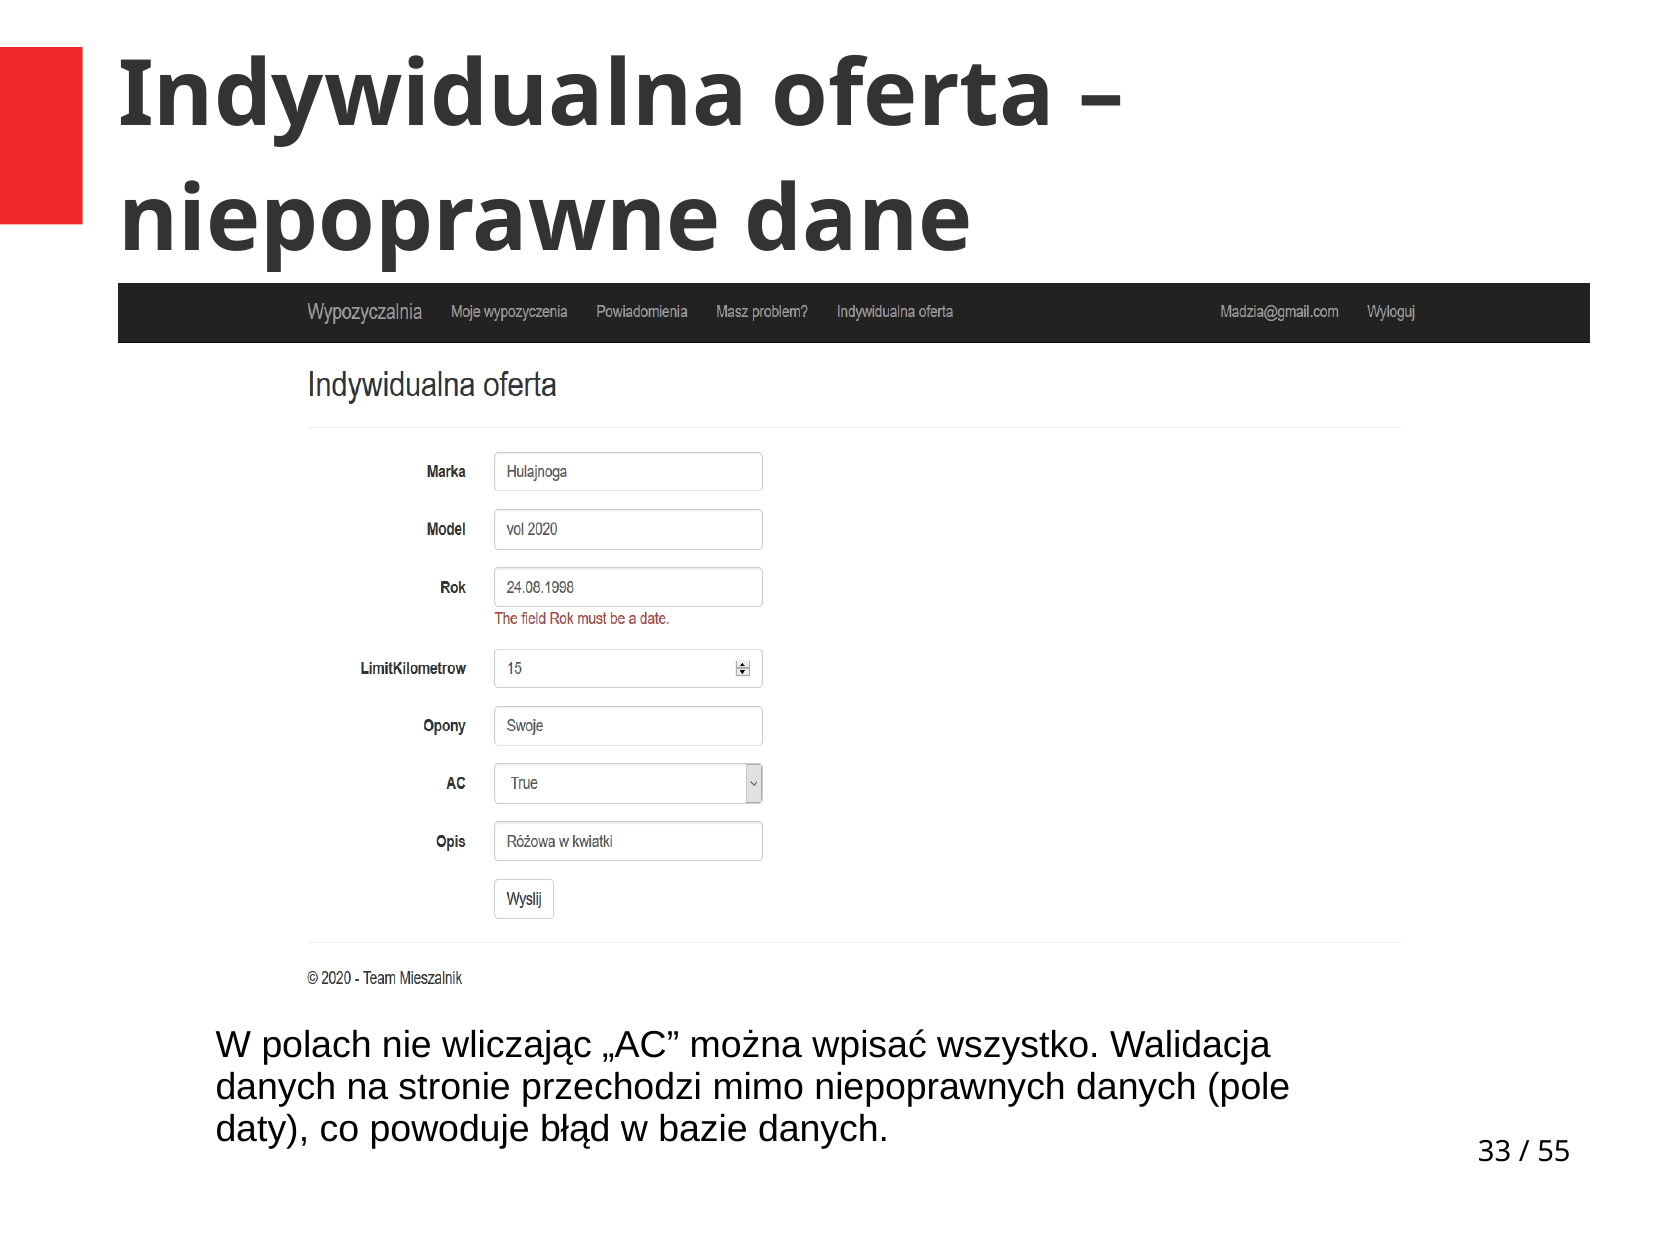

# Indywidualna oferta – niepoprawne dane
W polach nie wliczając „AC” można wpisać wszystko. Walidacja danych na stronie przechodzi mimo niepoprawnych danych (pole daty), co powoduje błąd w bazie danych.
33